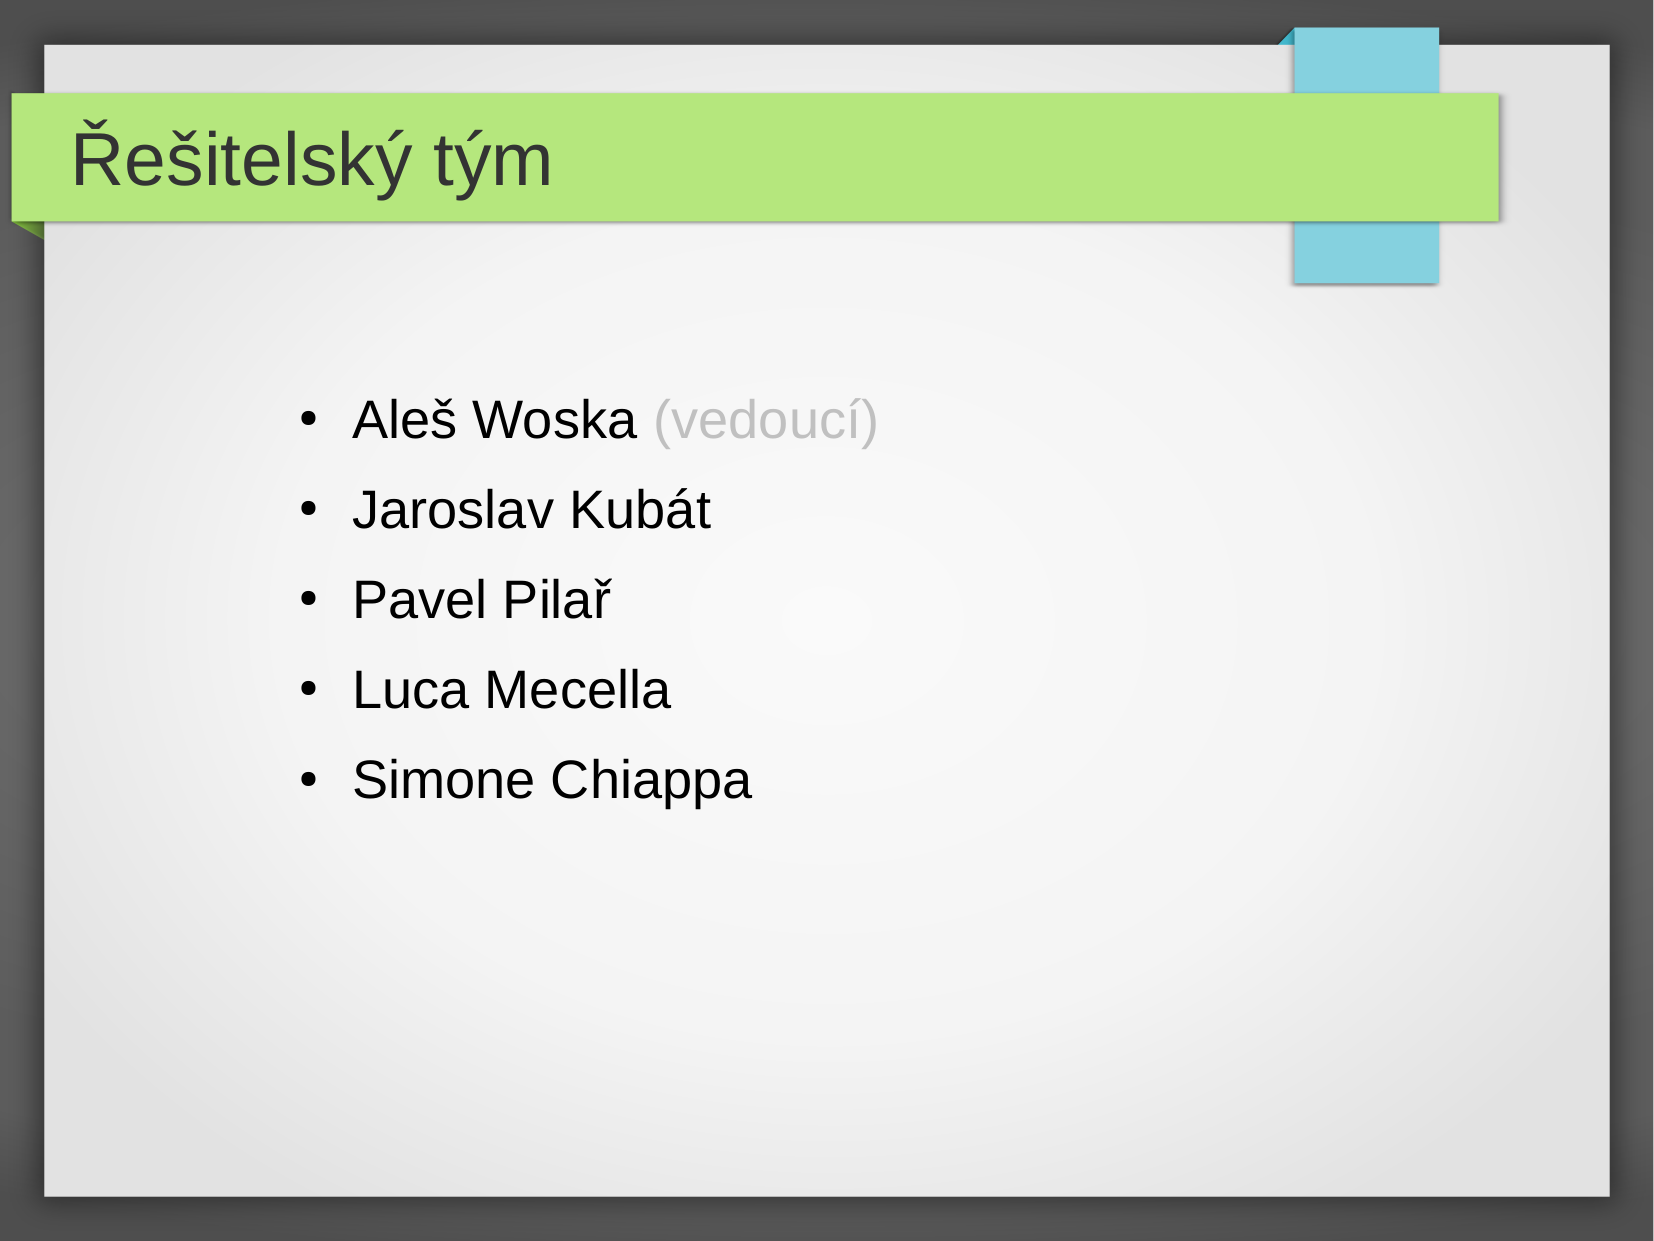

# Řešitelský tým
Aleš Woska (vedoucí)
Jaroslav Kubát
Pavel Pilař
Luca Mecella
Simone Chiappa